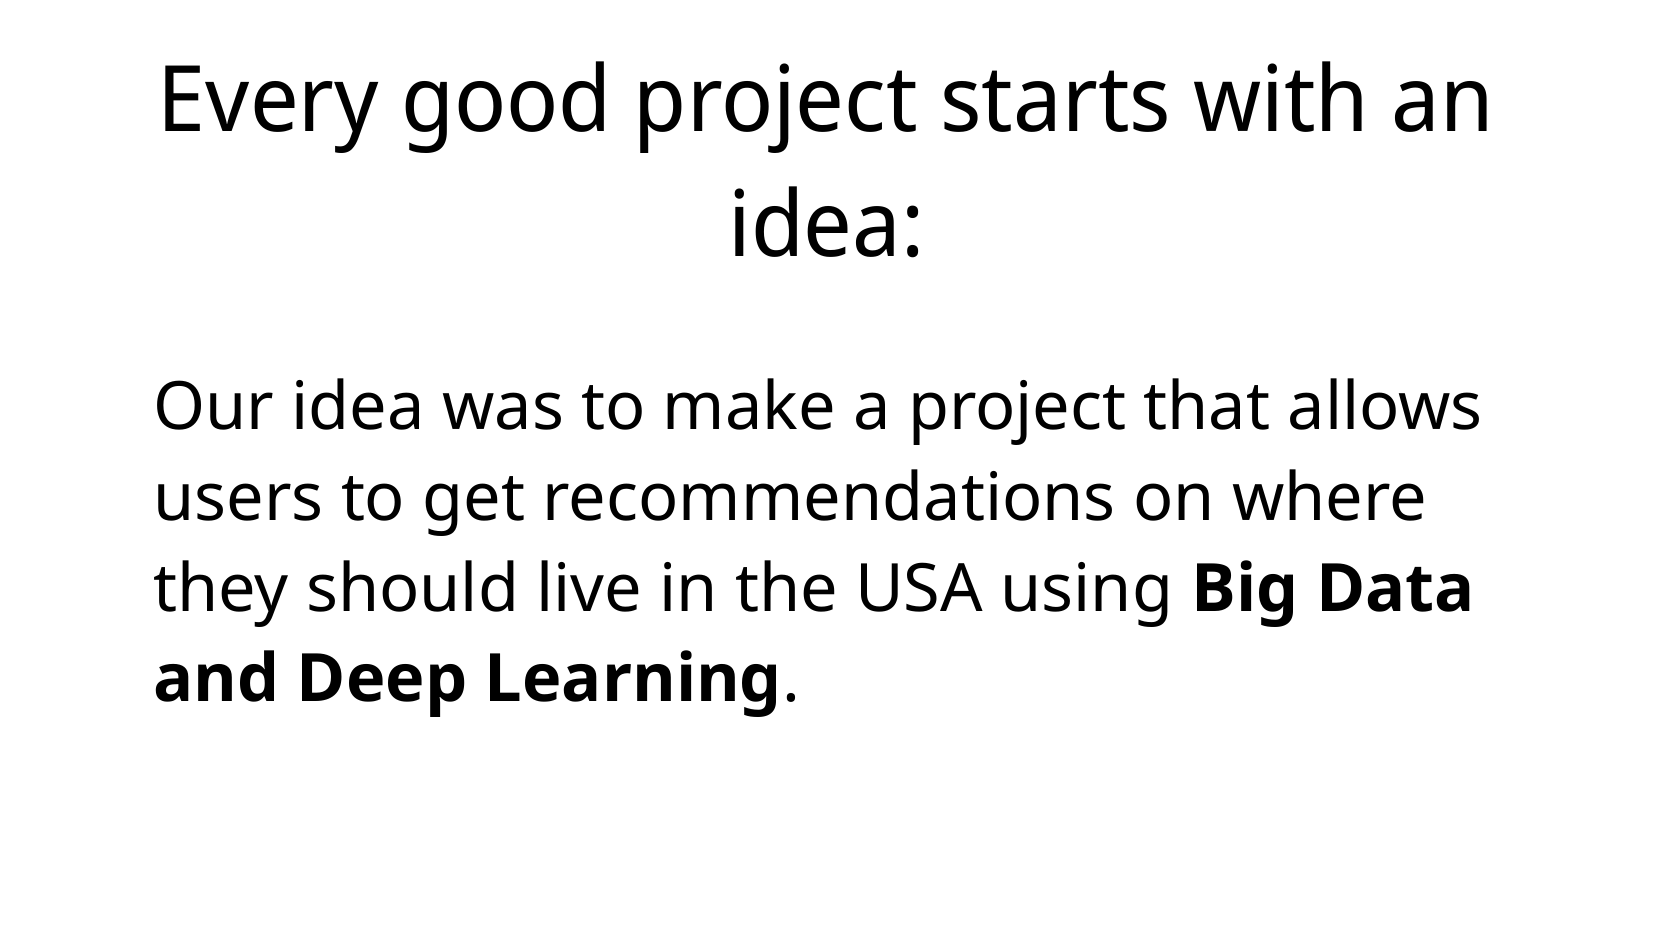

# Every good project starts with an idea:
Our idea was to make a project that allows users to get recommendations on where they should live in the USA using Big Data and Deep Learning.